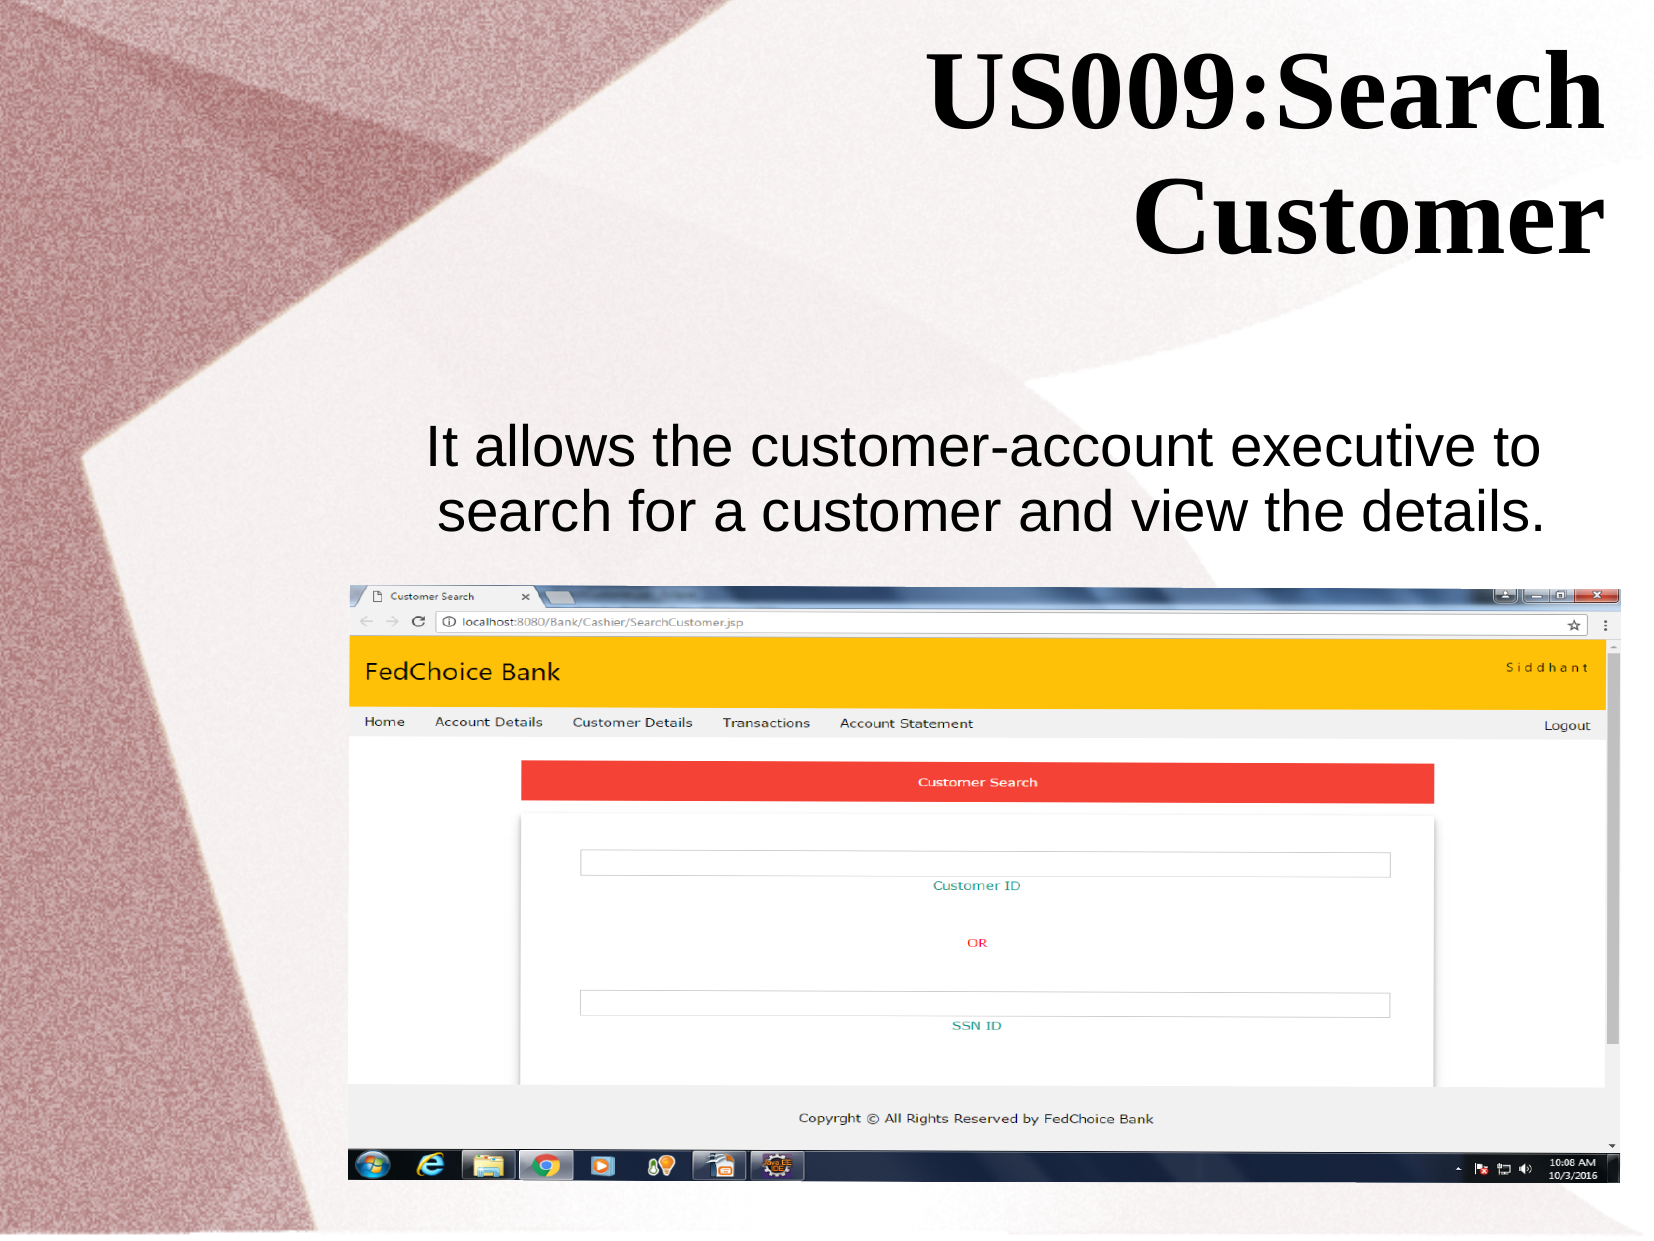

# US009:Search Customer
It allows the customer-account executive to
search for a customer and view the details.